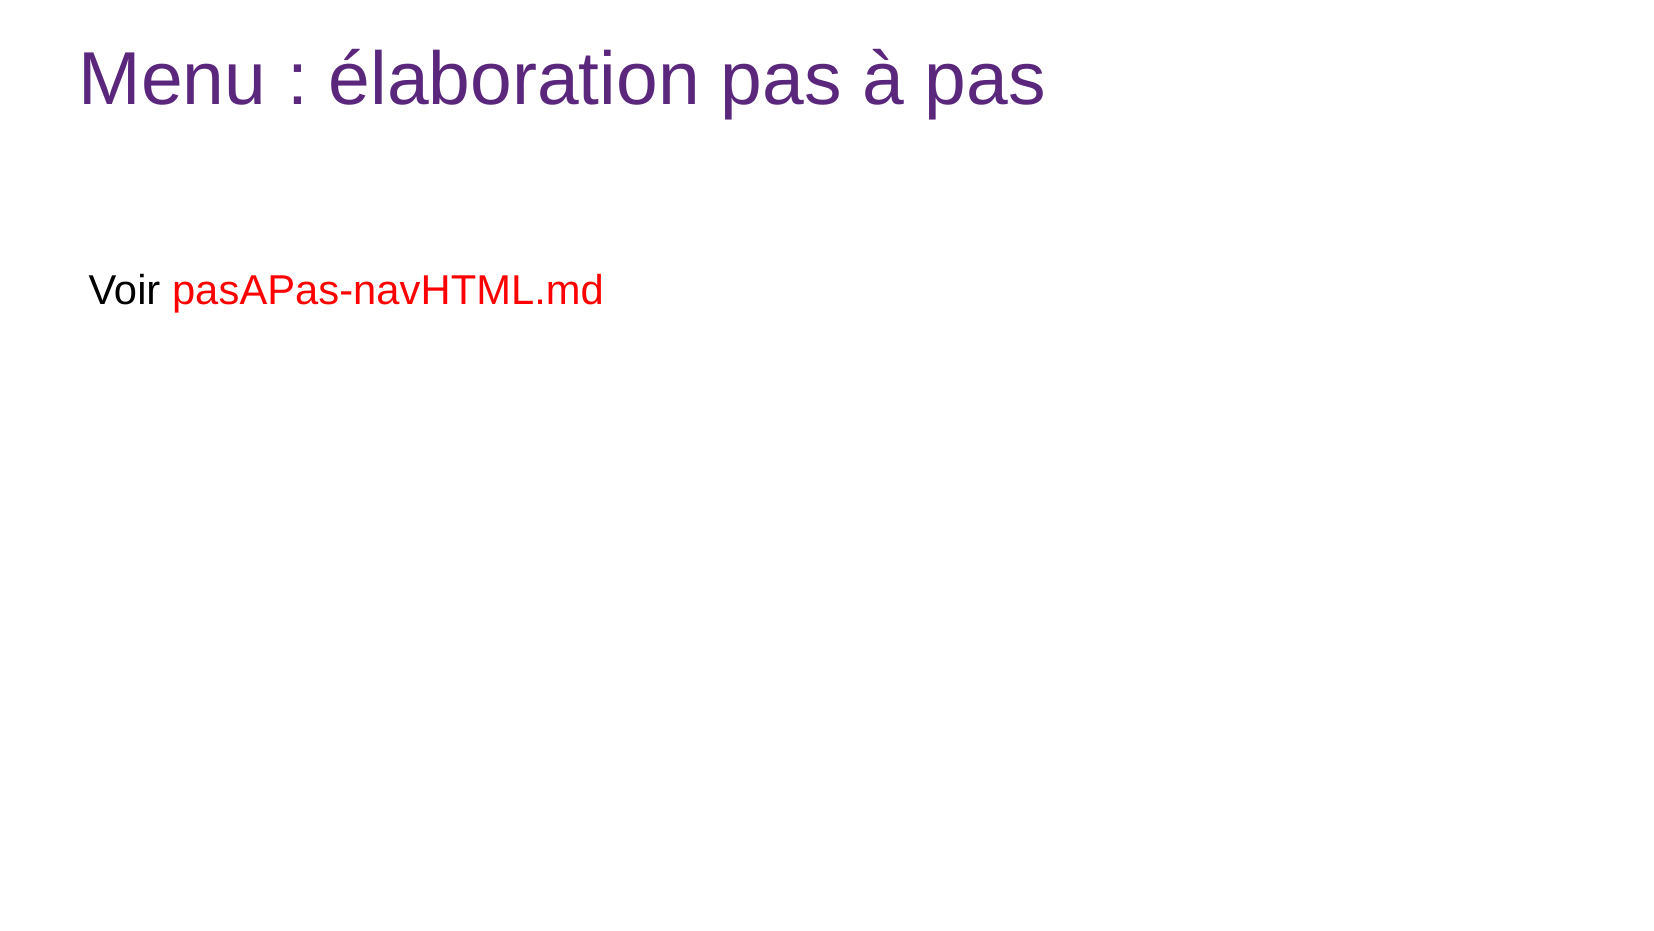

# Menu : élaboration pas à pas
Voir pasAPas-navHTML.md